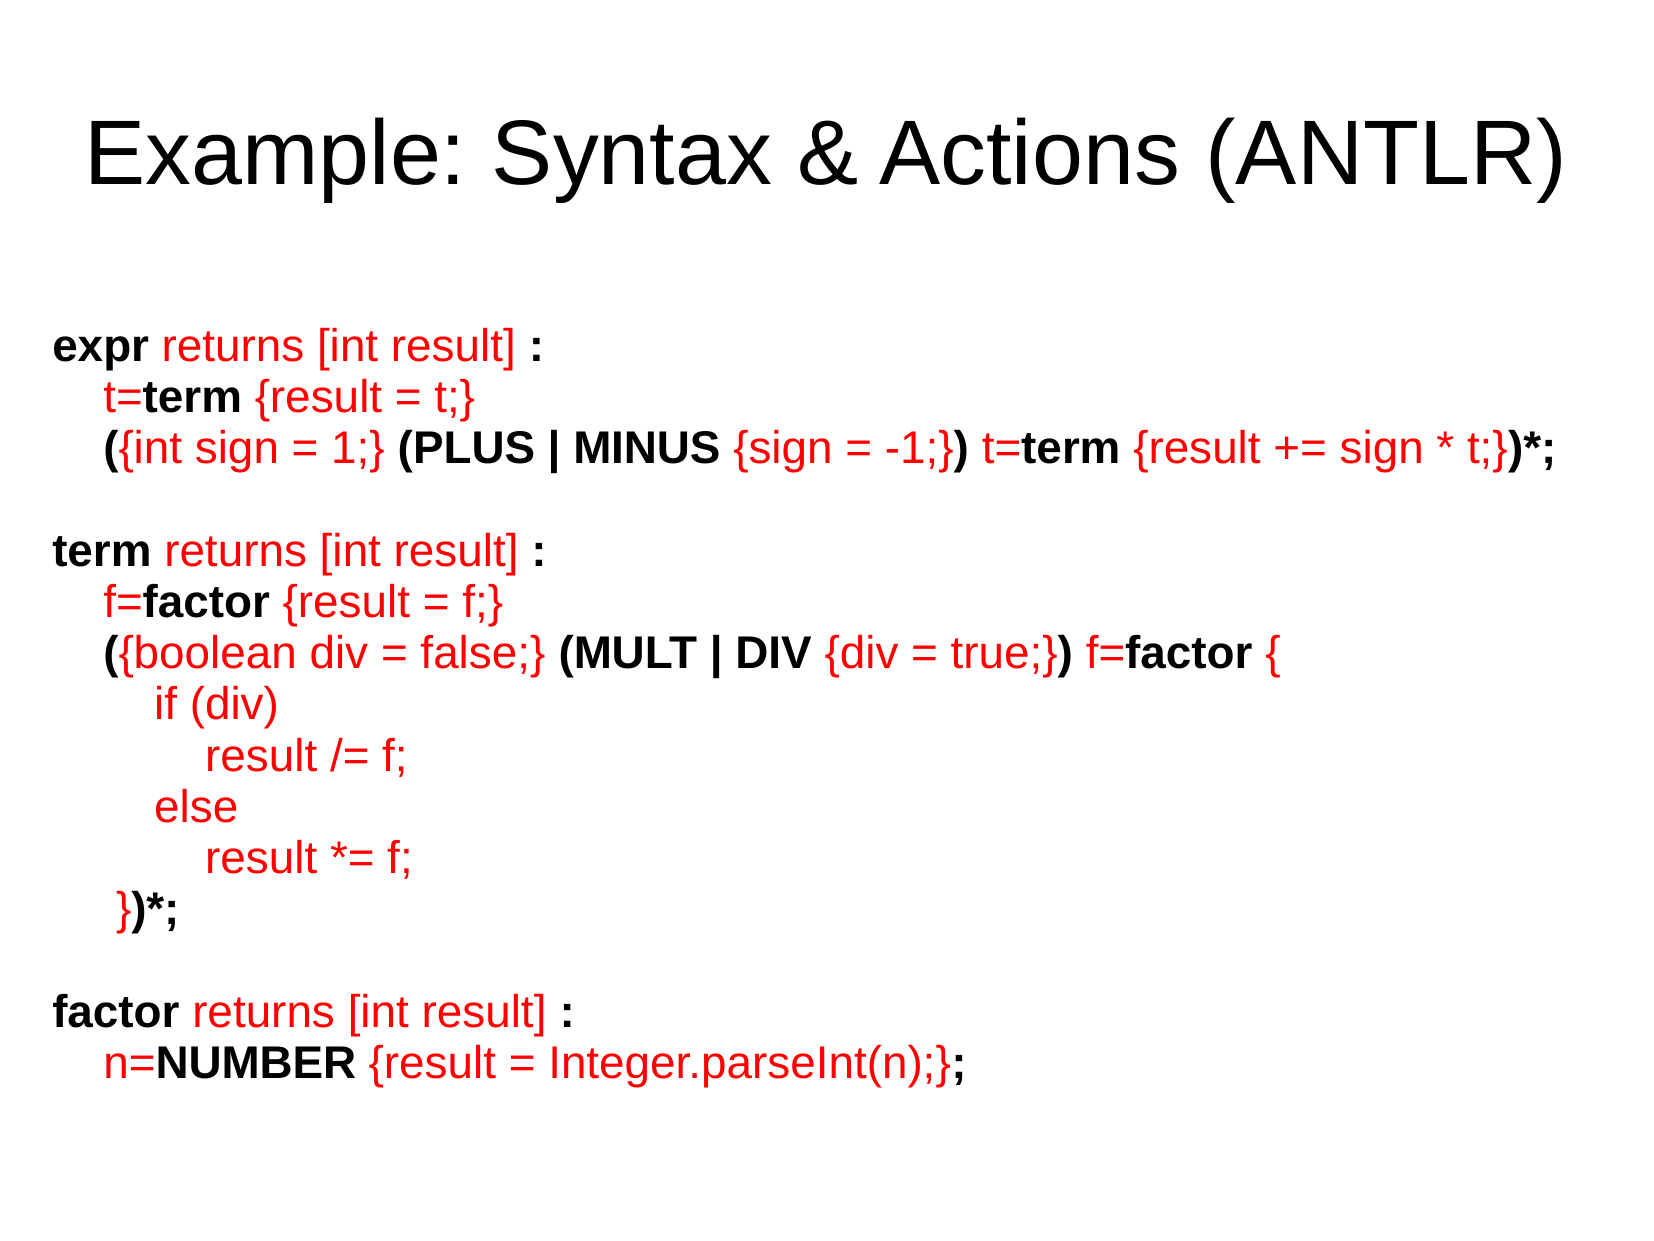

# Example: Syntax & Actions (ANTLR)
expr returns [int result] :
 t=term {result = t;}
 ({int sign = 1;} (PLUS | MINUS {sign = -1;}) t=term {result += sign * t;})*;
term returns [int result] :
 f=factor {result = f;}
 ({boolean div = false;} (MULT | DIV {div = true;}) f=factor {
 if (div)
 result /= f;
 else
 result *= f;
 })*;
factor returns [int result] :
 n=NUMBER {result = Integer.parseInt(n);};